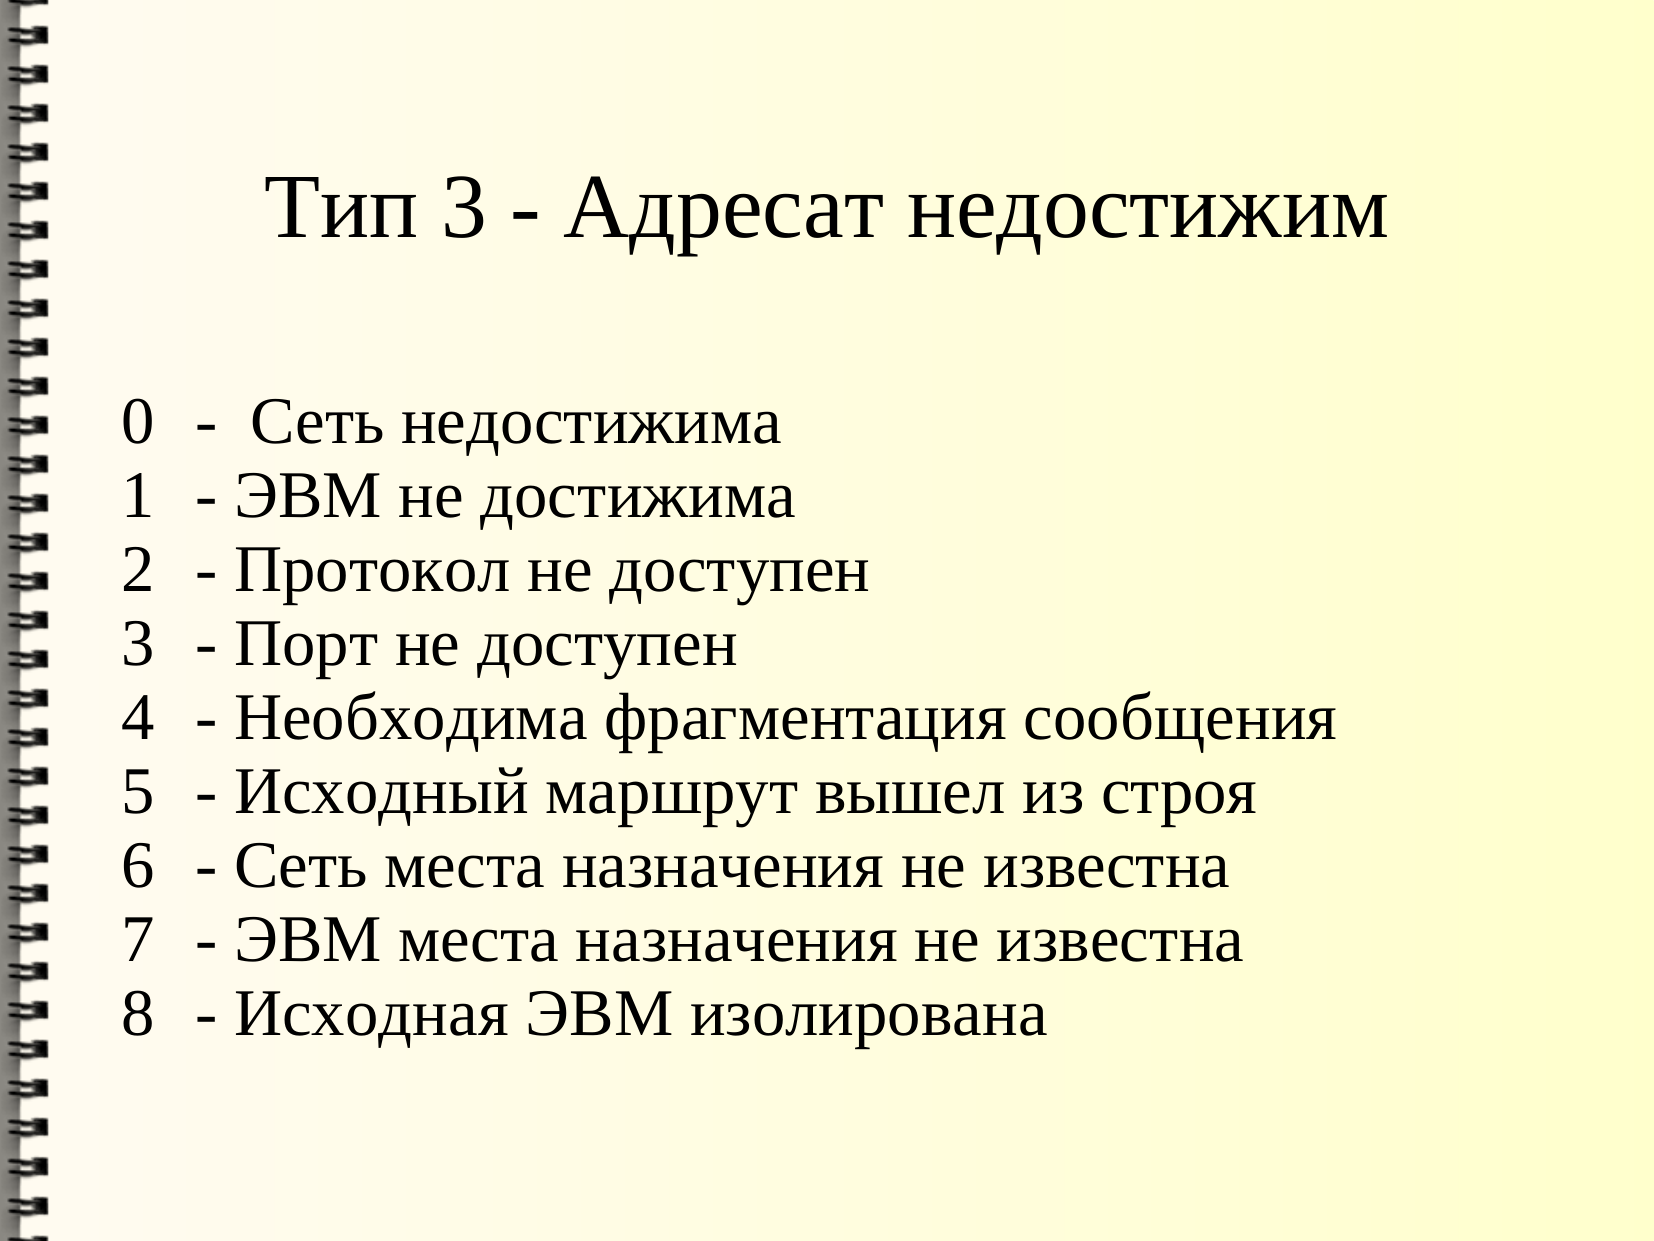

# Тип 3 - Адресат недостижим
0	- Сеть недостижима
1	- ЭВМ не достижима
2	- Протокол не доступен
3	- Порт не доступен
4 	- Необходима фрагментация сообщения
5	- Исходный маршрут вышел из строя
6	- Сеть места назначения не известна
7	- ЭВМ места назначения не известна
8	- Исходная ЭВМ изолирована